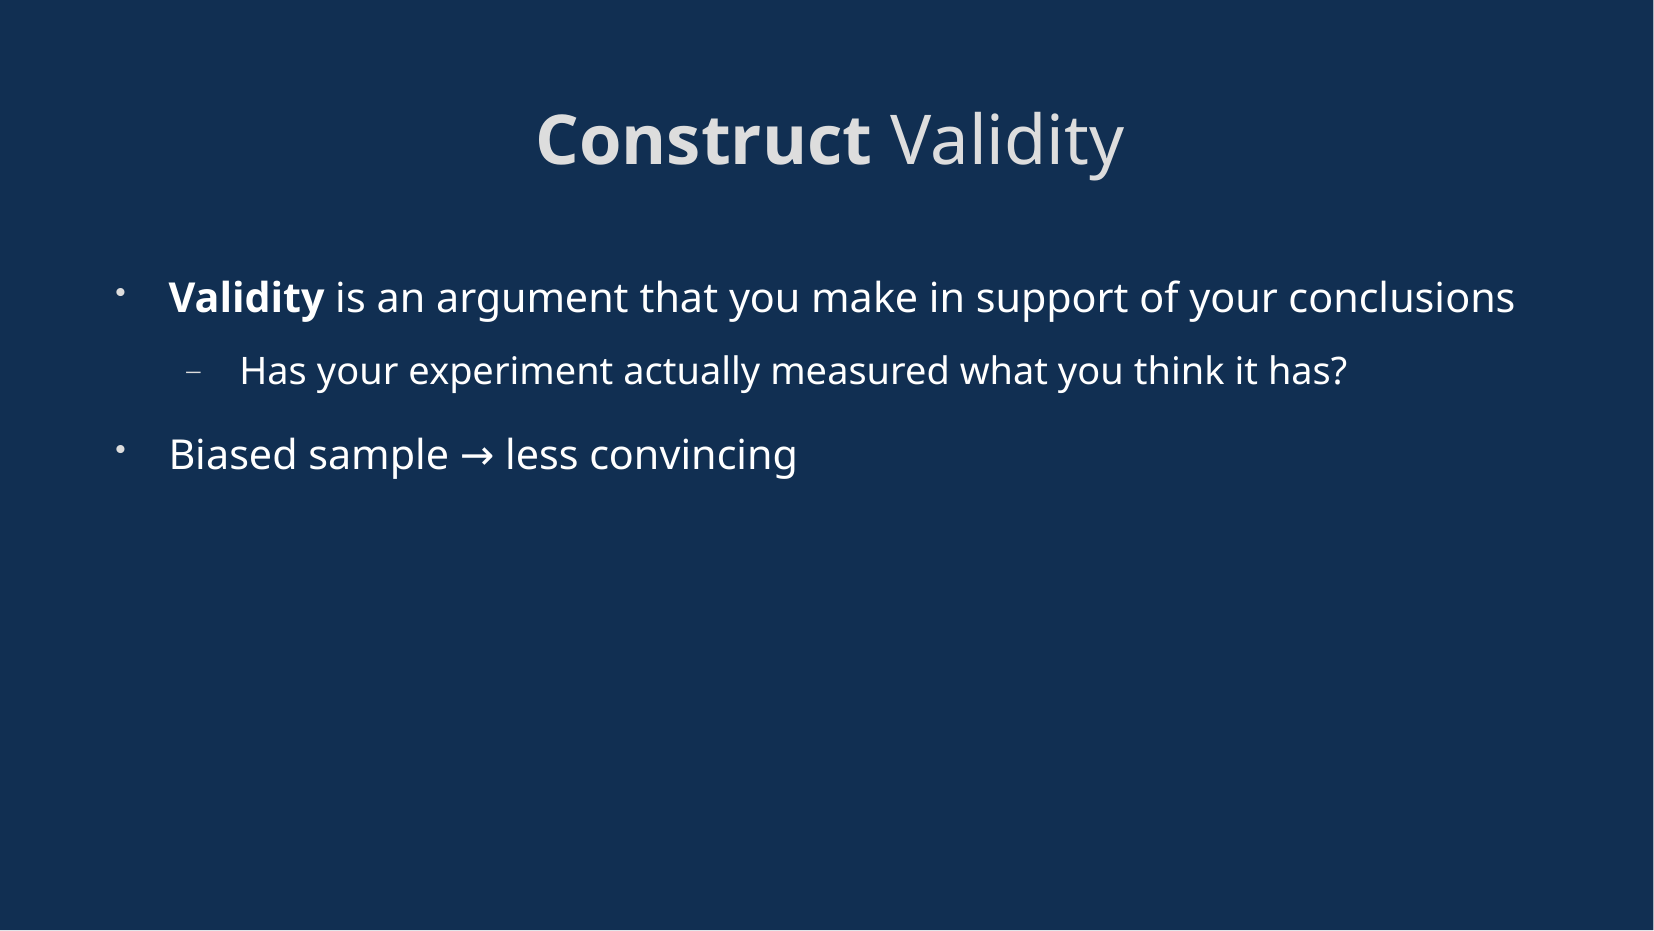

# Construct Validity
Validity is an argument that you make in support of your conclusions
Has your experiment actually measured what you think it has?
Biased sample → less convincing